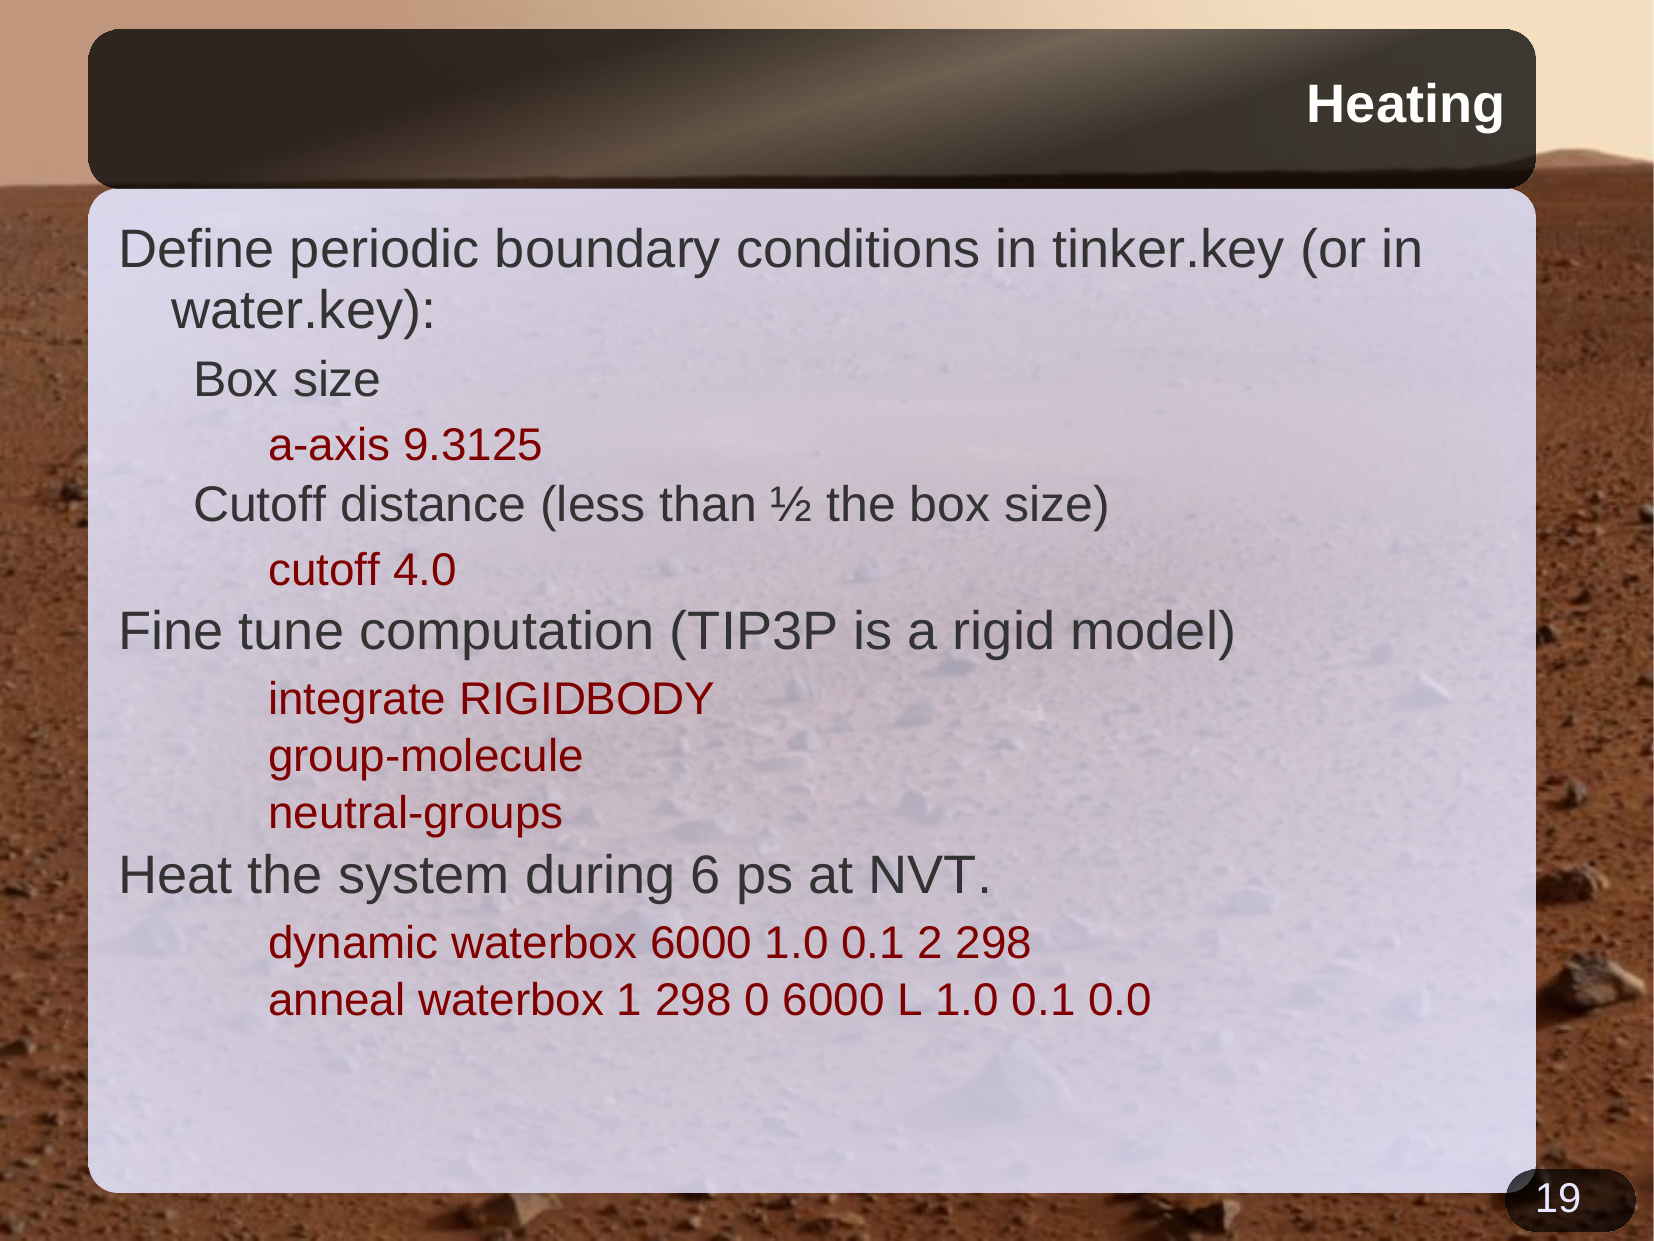

# Heating
Define periodic boundary conditions in tinker.key (or in water.key):
Box size
a-axis 9.3125
Cutoff distance (less than ½ the box size)
cutoff 4.0
Fine tune computation (TIP3P is a rigid model)
integrate RIGIDBODY
group-molecule
neutral-groups
Heat the system during 6 ps at NVT.
dynamic waterbox 6000 1.0 0.1 2 298
anneal waterbox 1 298 0 6000 L 1.0 0.1 0.0